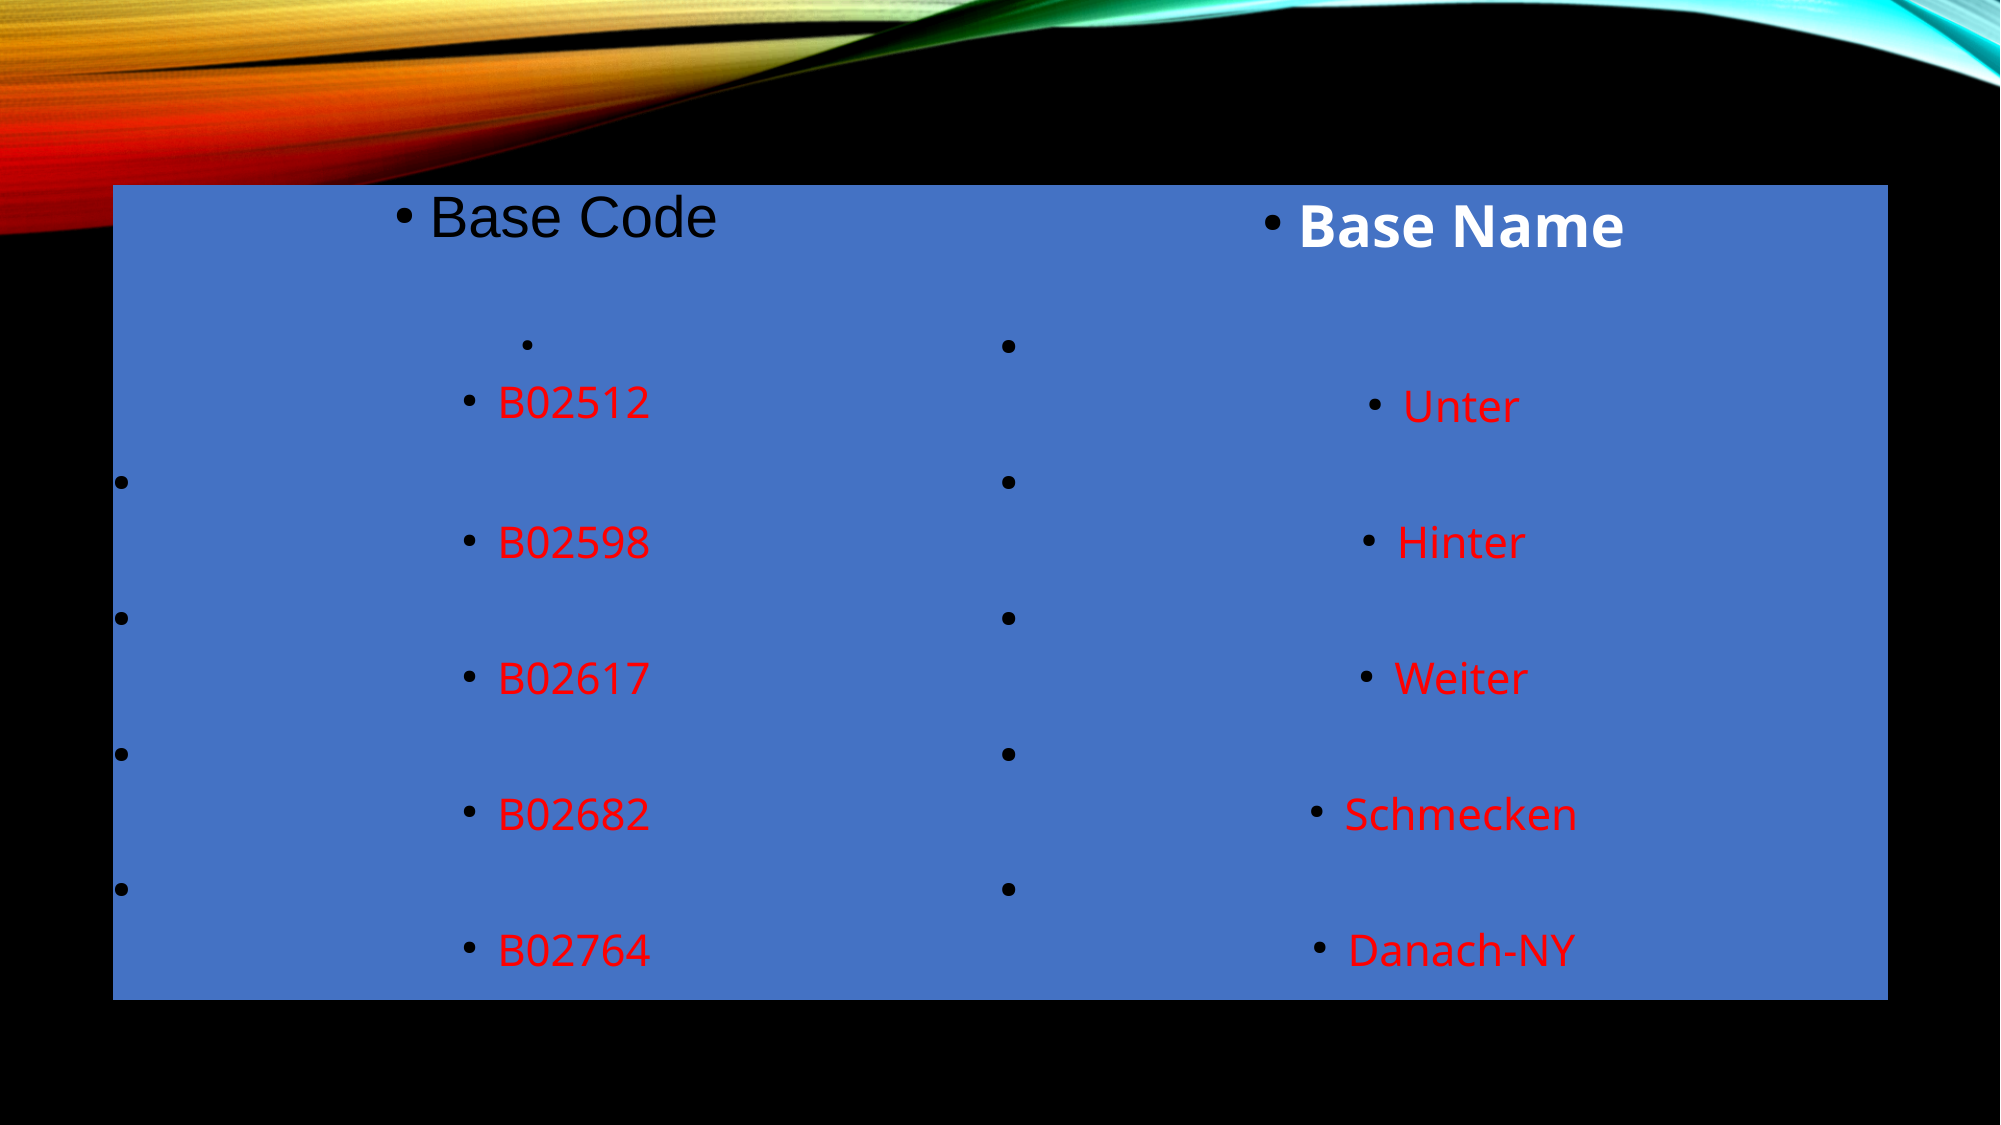

#
| Base Code | Base Name |
| --- | --- |
| B02512 | Unter |
| B02598 | Hinter |
| B02617 | Weiter |
| B02682 | Schmecken |
| B02764 | Danach-NY |